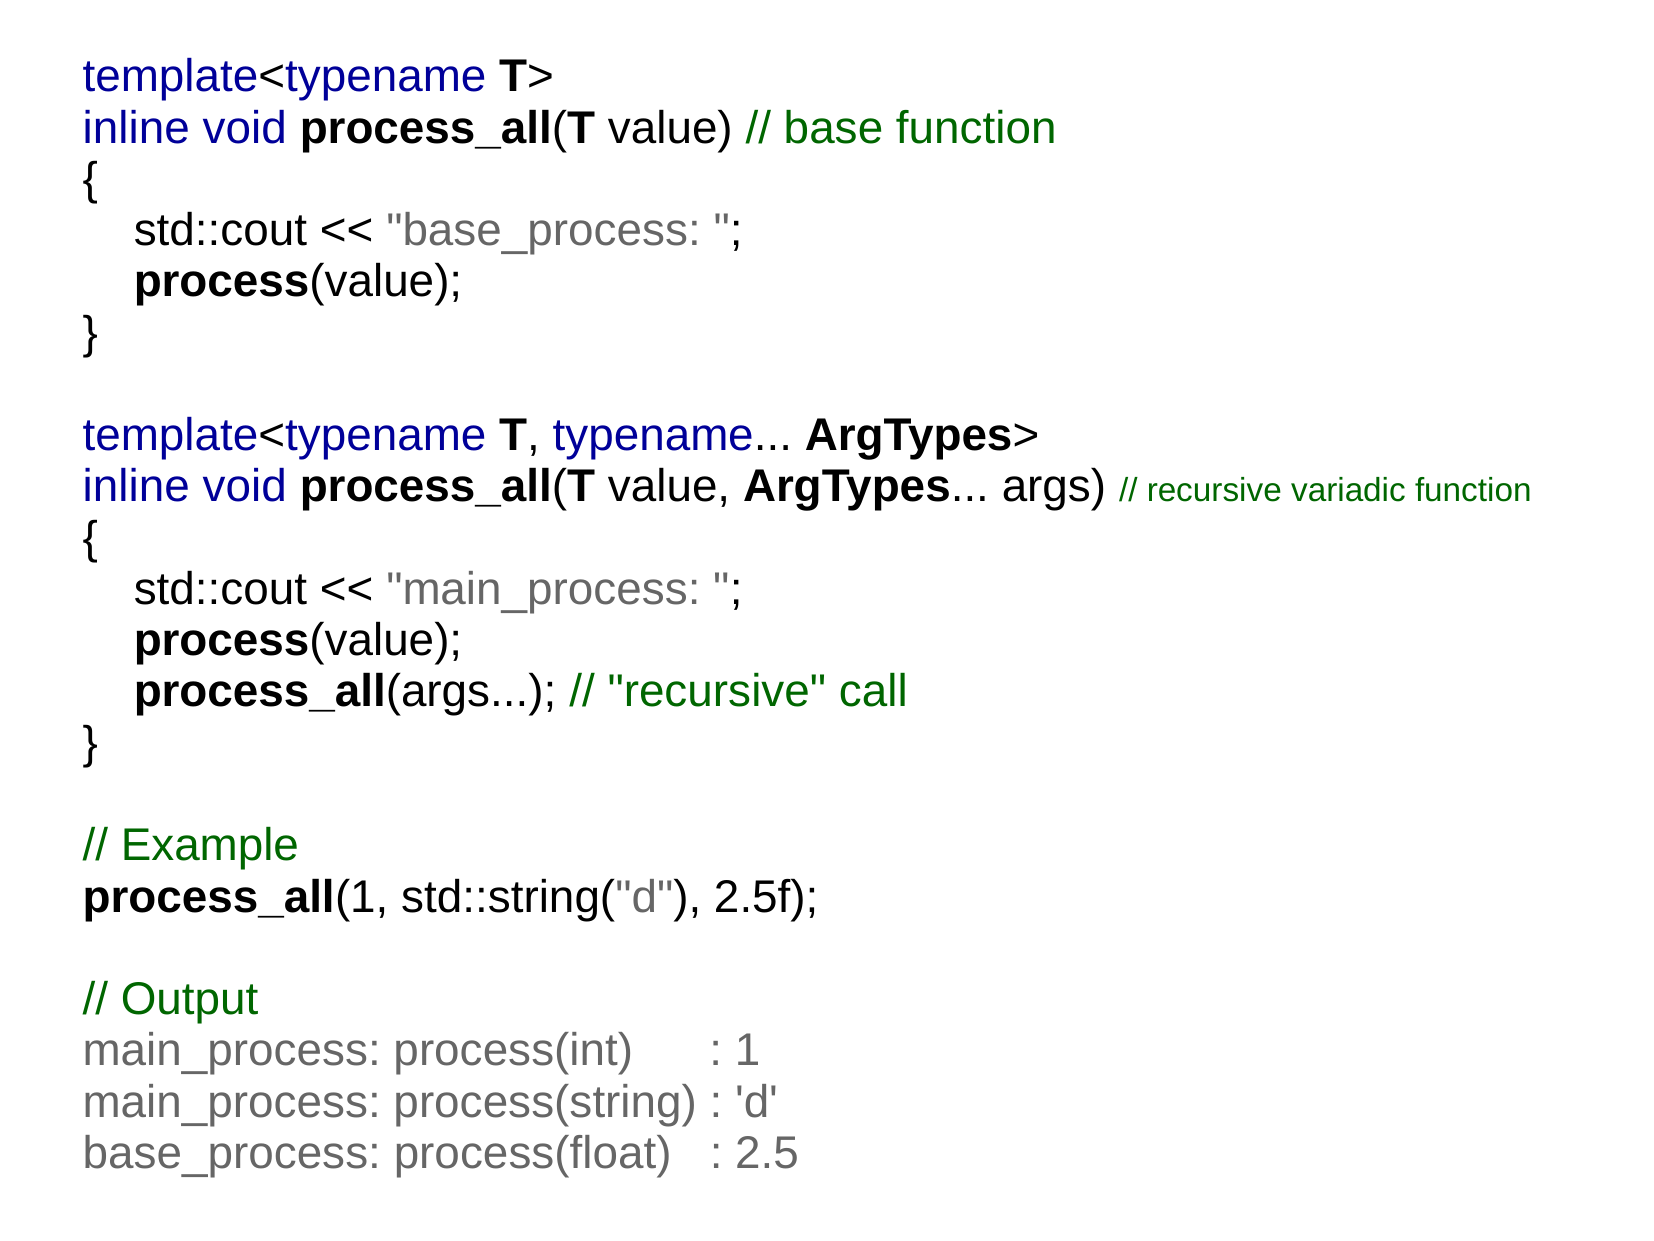

# template<typename T>
inline void process_all(T value) // base function
{
 std::cout << "base_process: ";
 process(value);
}
template<typename T, typename... ArgTypes>
inline void process_all(T value, ArgTypes... args) // recursive variadic function
{
 std::cout << "main_process: ";
 process(value);
 process_all(args...); // "recursive" call
}
// Example
process_all(1, std::string("d"), 2.5f);
// Output
main_process: process(int) : 1
main_process: process(string) : 'd'
base_process: process(float) : 2.5